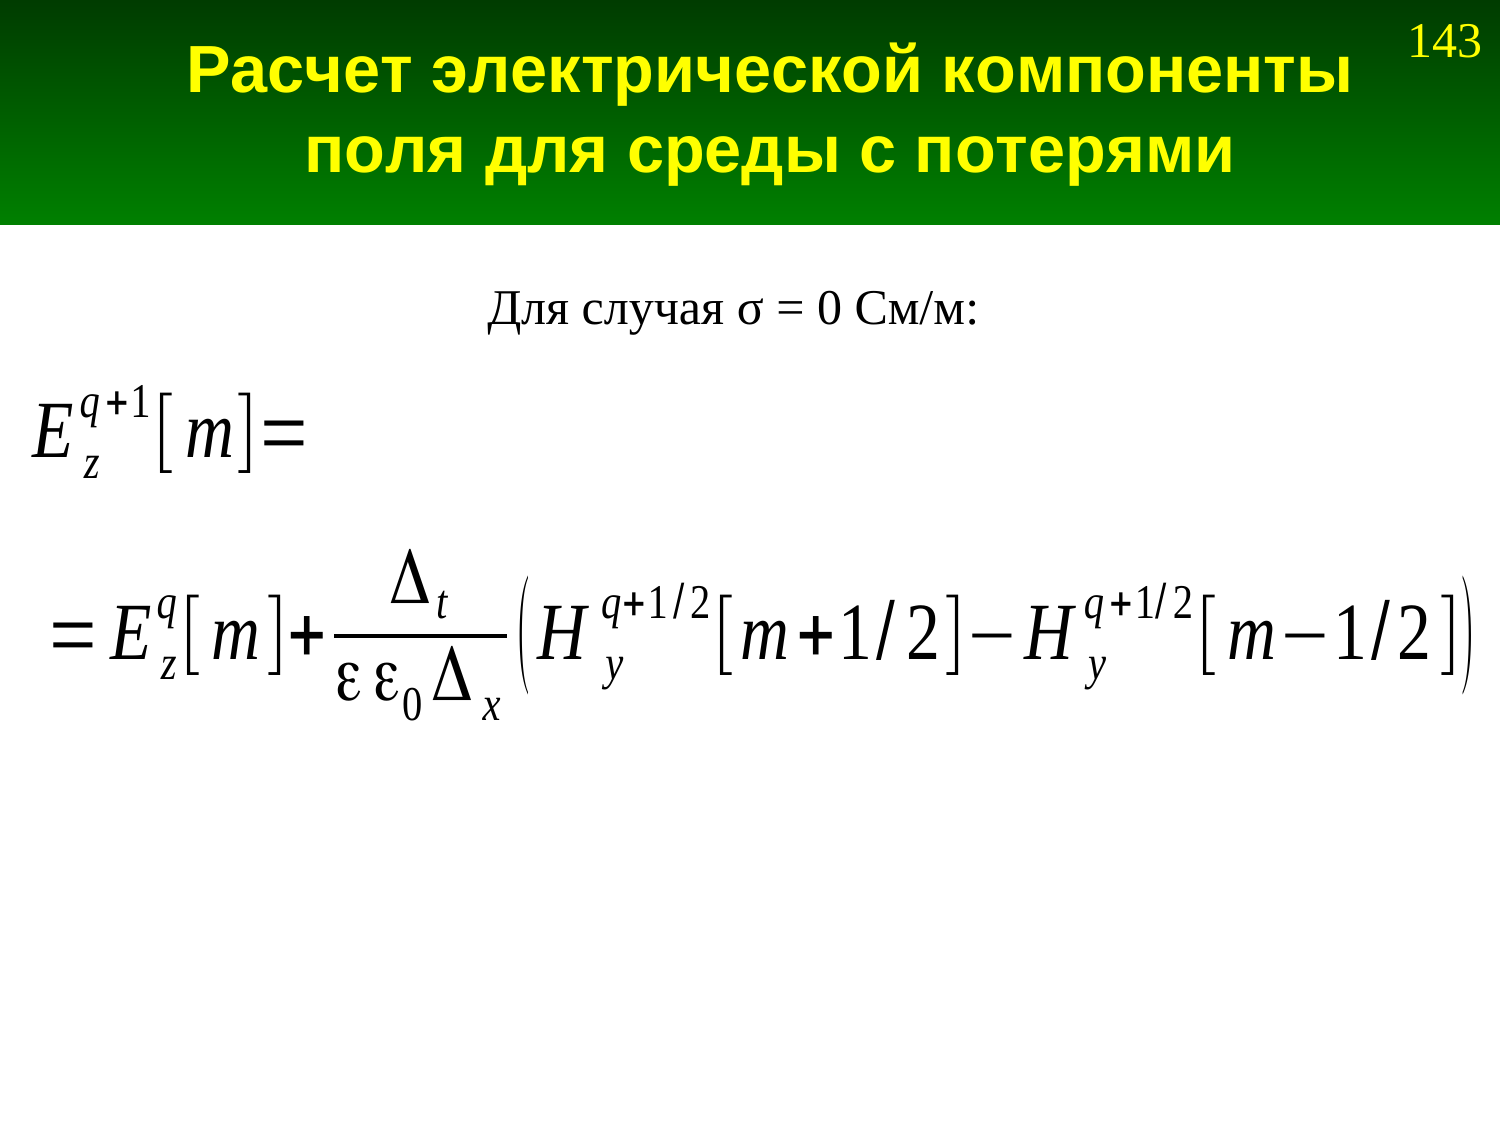

# Расчет электрической компоненты поля для среды с потерями
Для случая σ = 0 См/м: